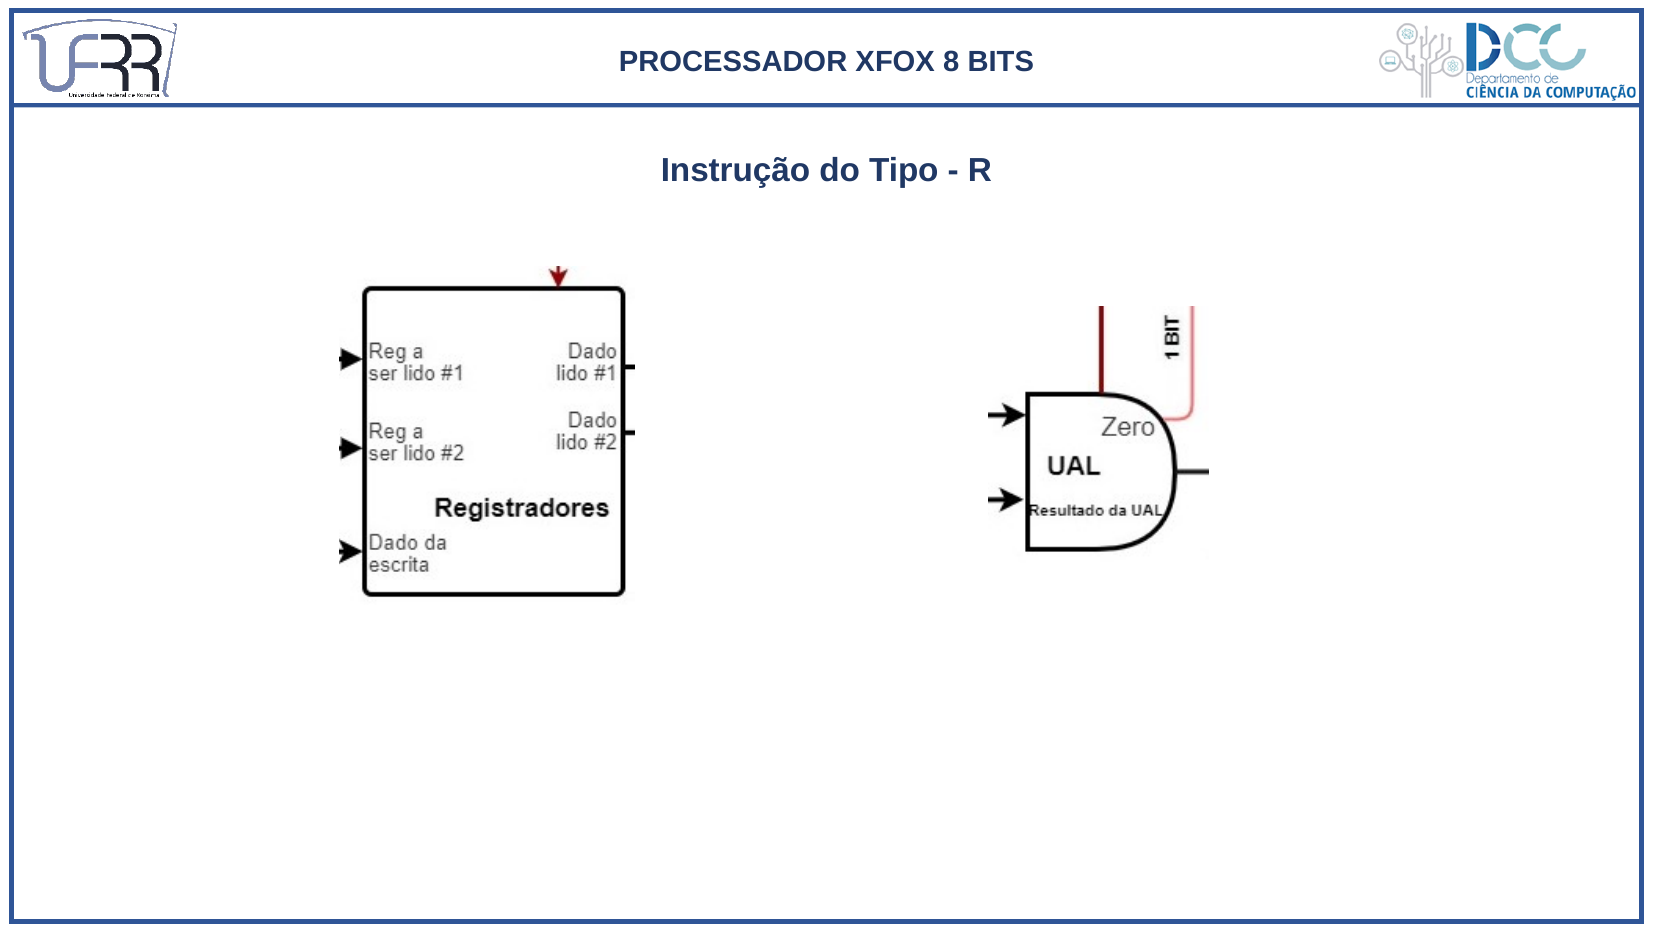

PROCESSADOR XFOX 8 BITS
Instrução do Tipo - R